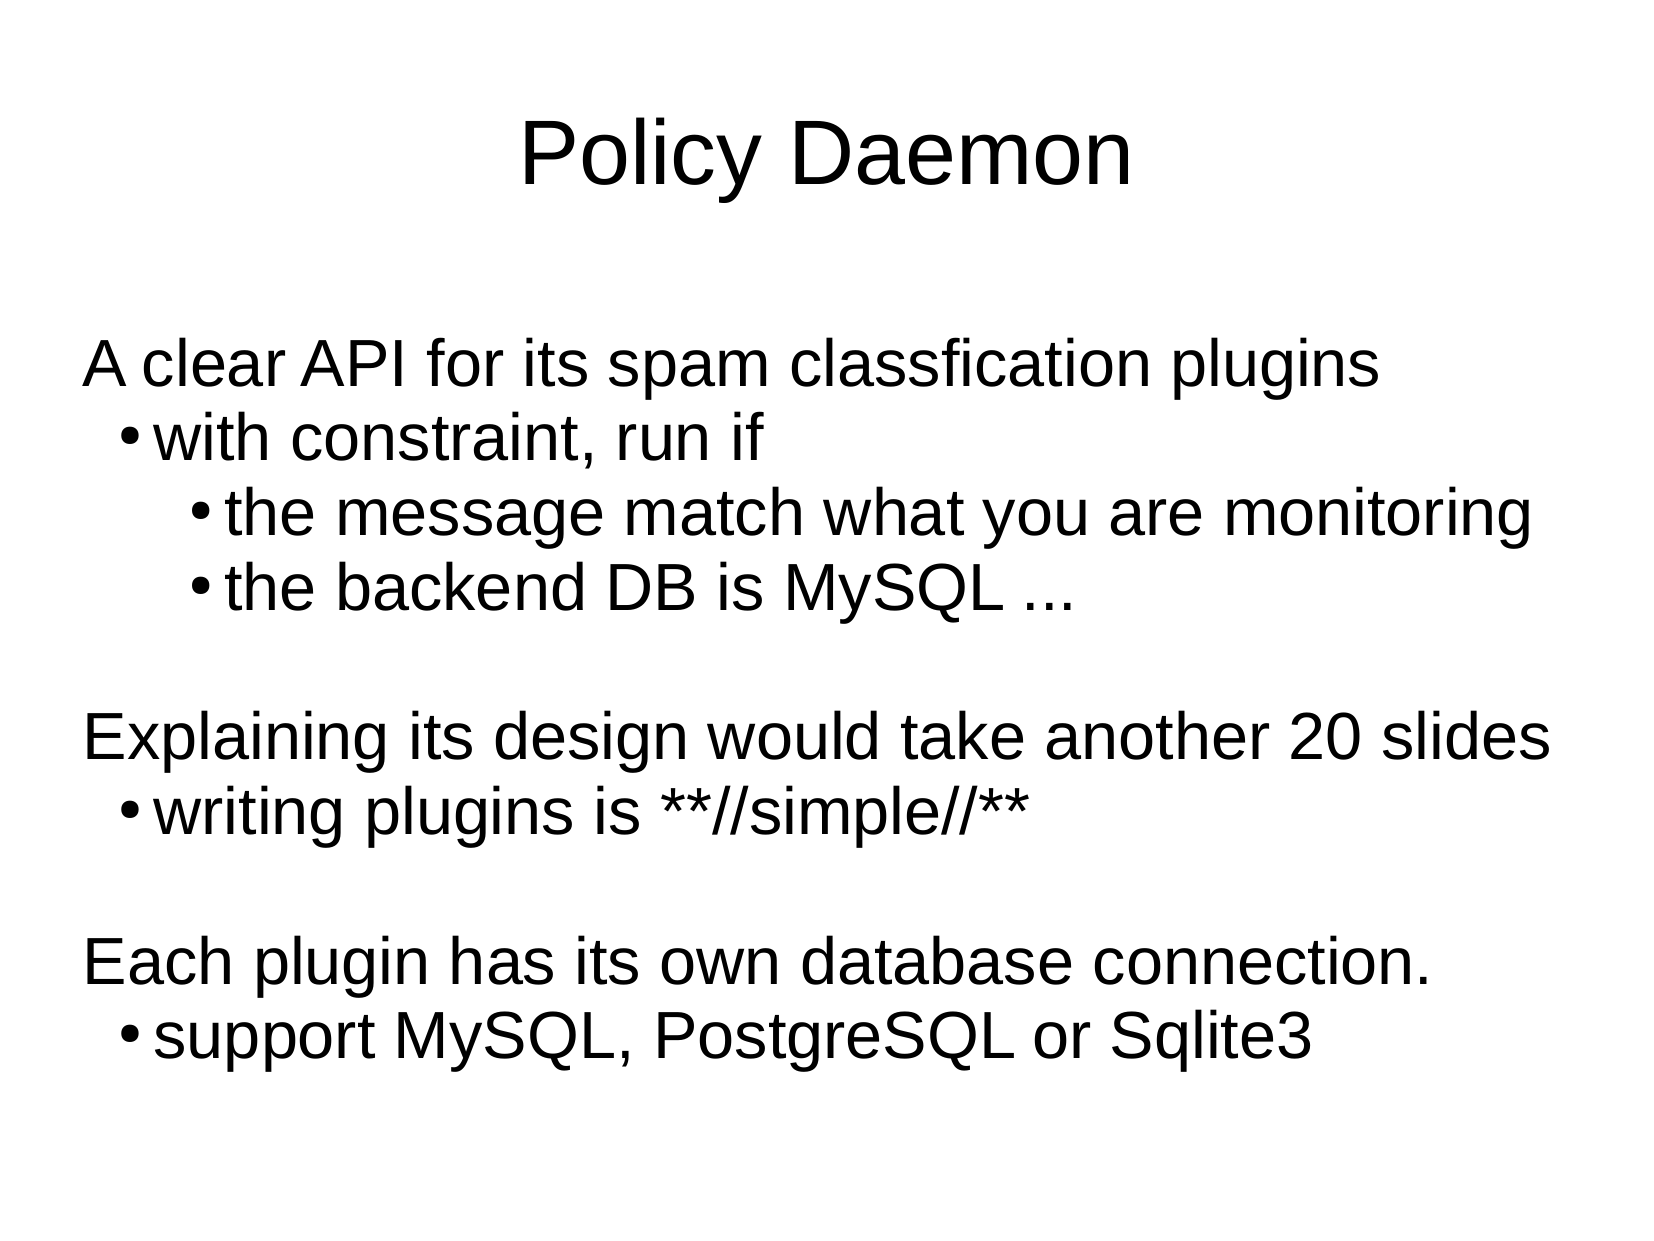

# Policy Daemon
A clear API for its spam classfication plugins
with constraint, run if
the message match what you are monitoring
the backend DB is MySQL ...
Explaining its design would take another 20 slides
writing plugins is **//simple//**
Each plugin has its own database connection.
support MySQL, PostgreSQL or Sqlite3